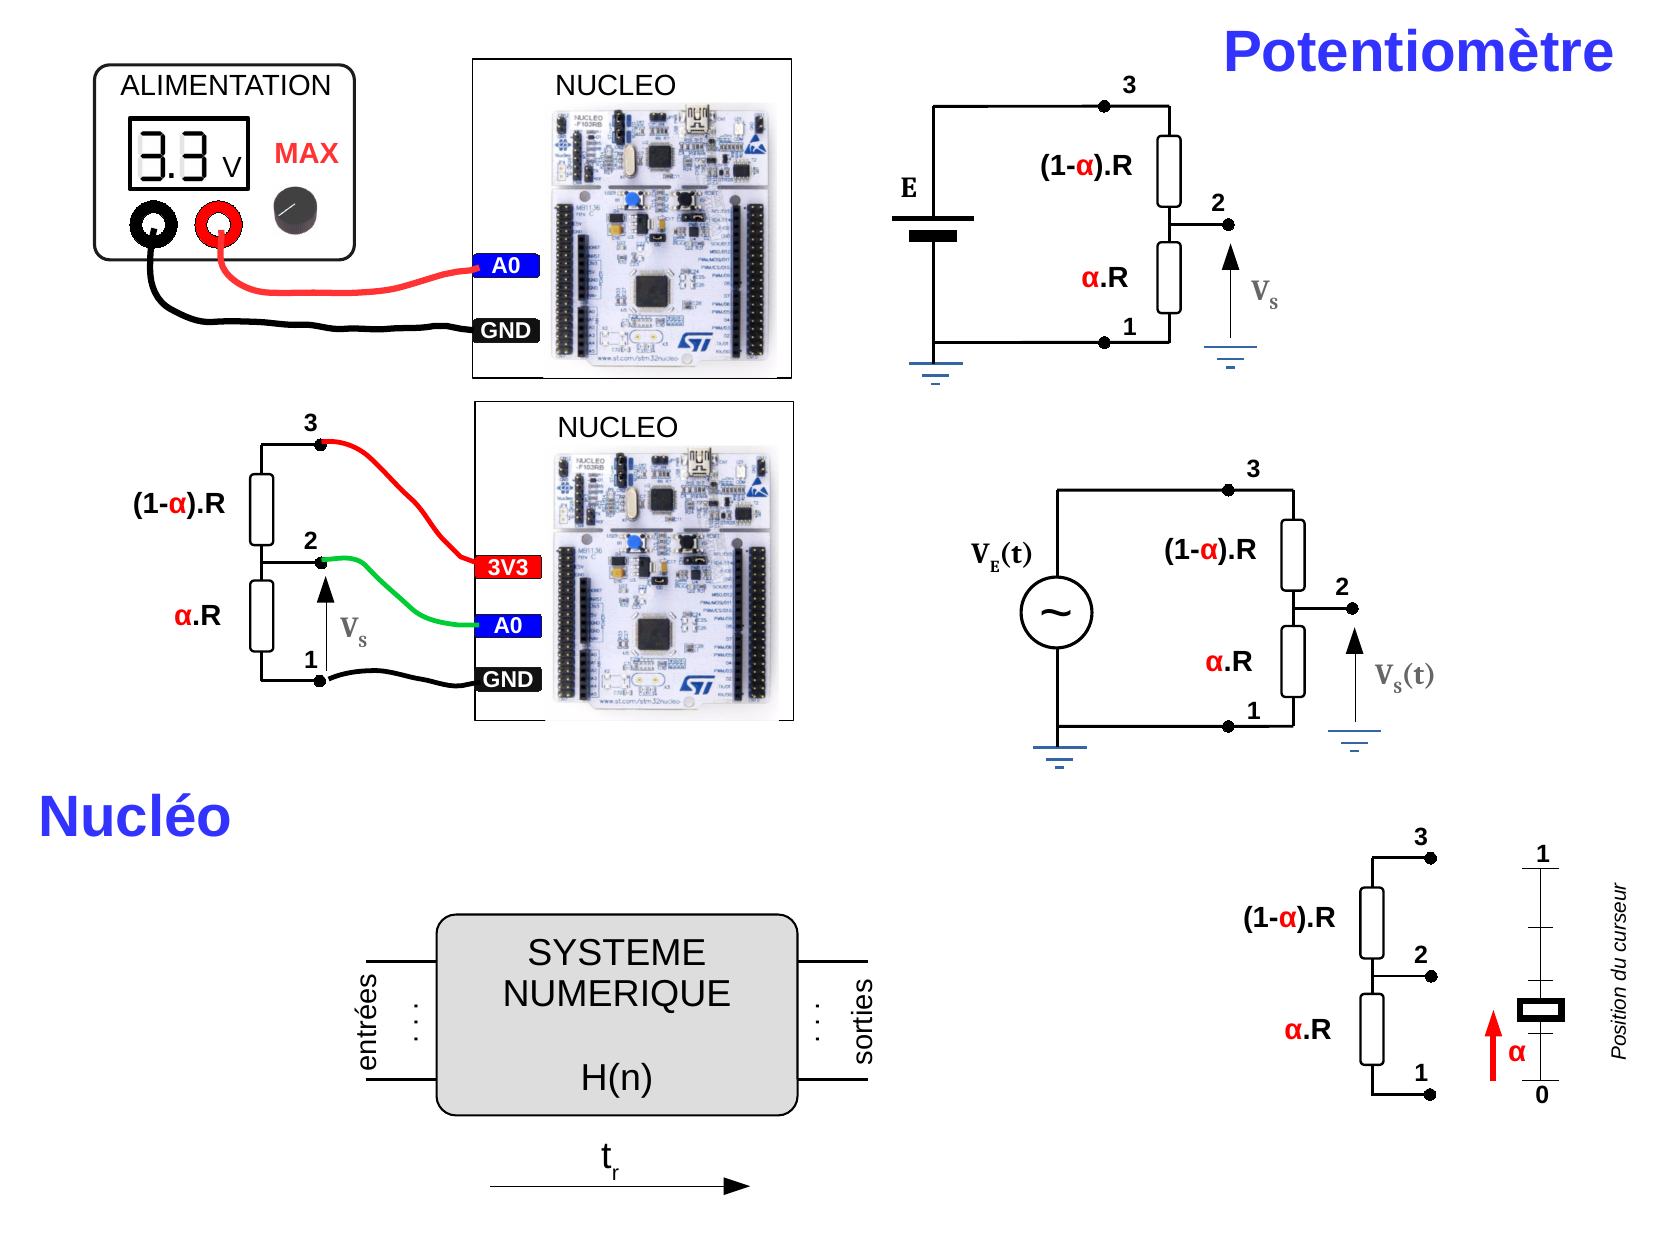

Potentiomètre
NUCLEO
ALIMENTATION
3
MAX
.
(1-α).R
V
E
2
α.R
A0
VS
1
GND
3
NUCLEO
3
(1-α).R
2
(1-α).R
VE(t)
3V3
2
~
α.R
VS
A0
α.R
1
VS(t)
GND
1
Nucléo
3
1
(1-α).R
SYSTEME
NUMERIQUE
H(n)
2
Position du curseur
entrées
. . .
. . .
sorties
α.R
α
1
0
tr